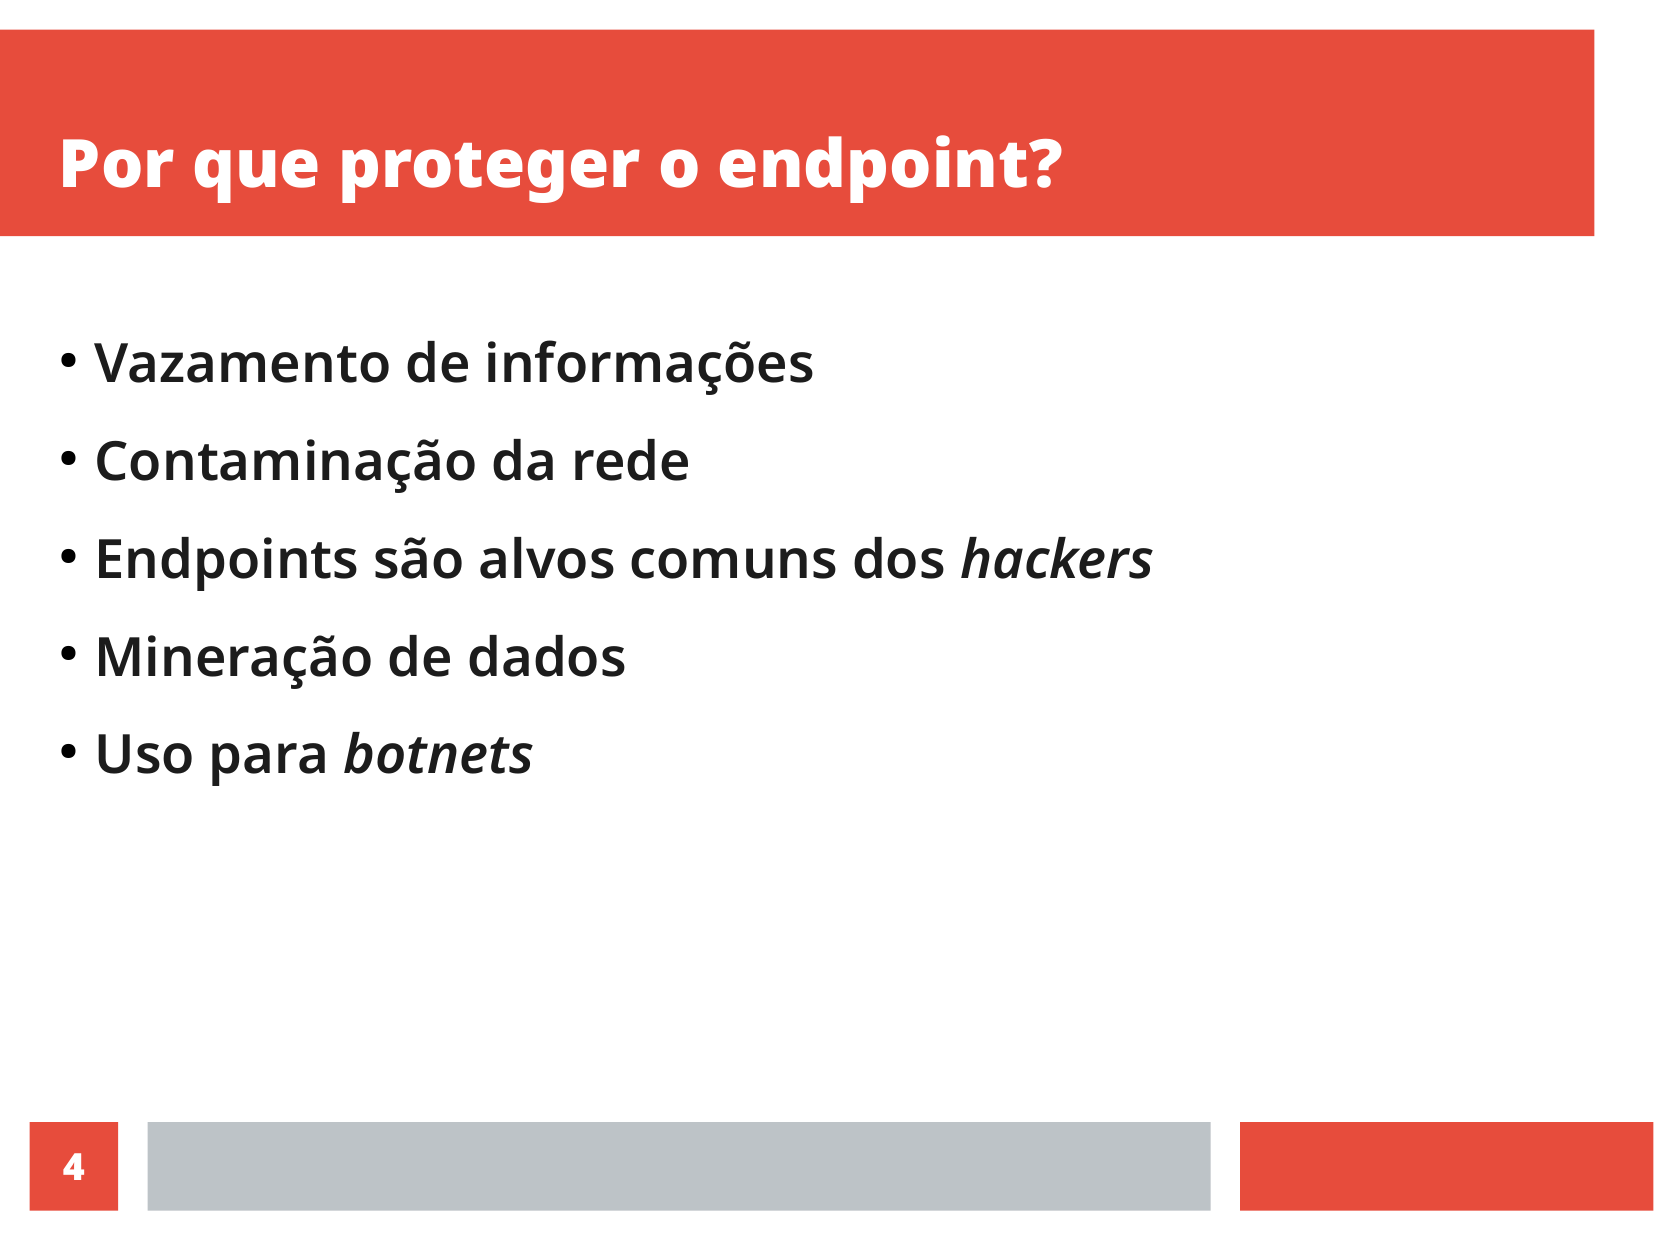

# Por que proteger o endpoint?
Vazamento de informações
Contaminação da rede
Endpoints são alvos comuns dos hackers
Mineração de dados
Uso para botnets
4